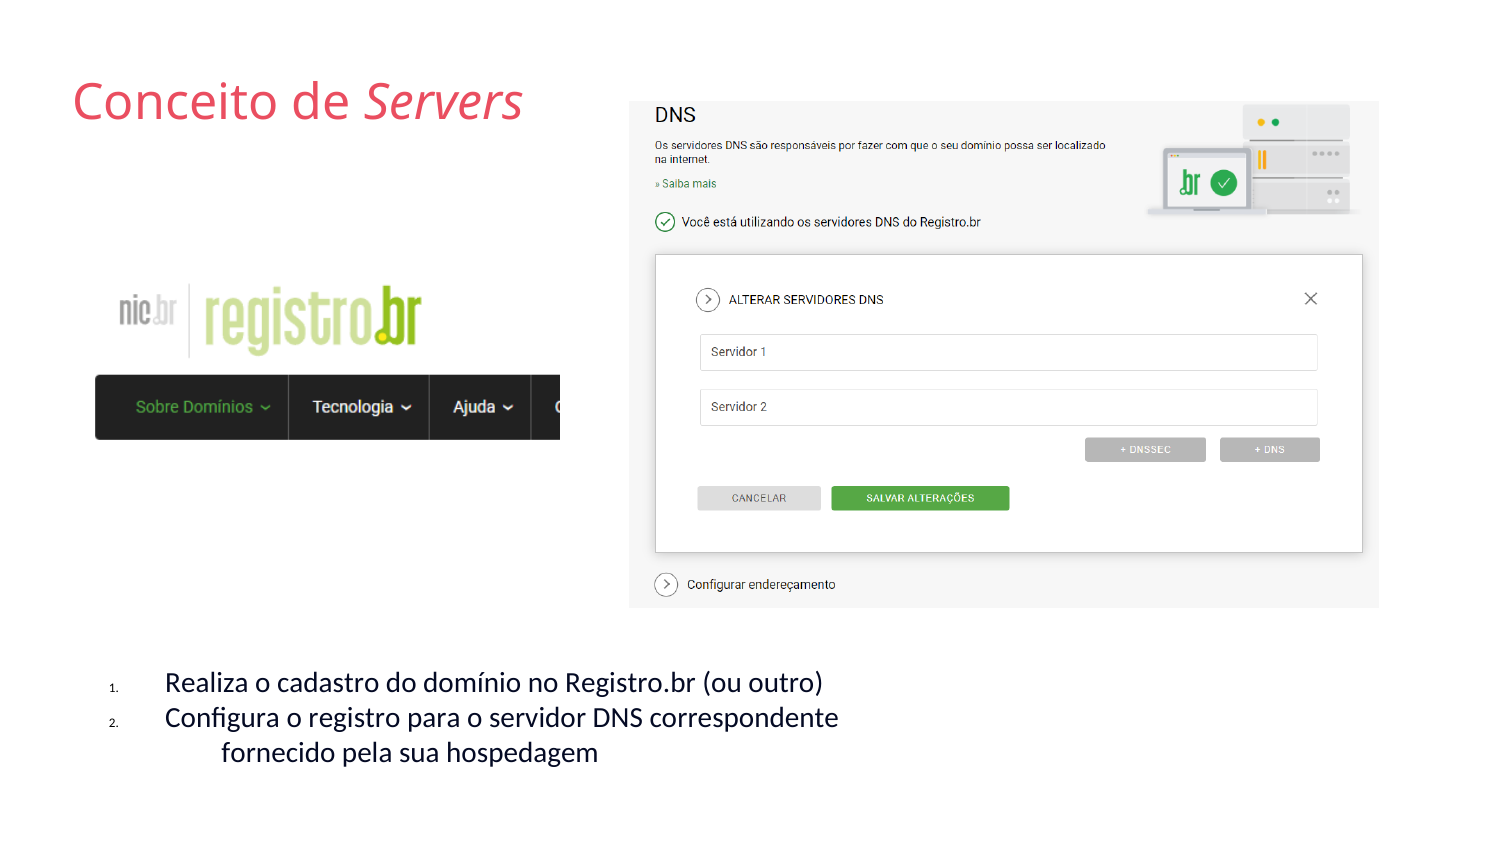

Conceito de Servers
Realiza o cadastro do domínio no Registro.br (ou outro)
Configura o registro para o servidor DNS correspondente fornecido pela sua hospedagem